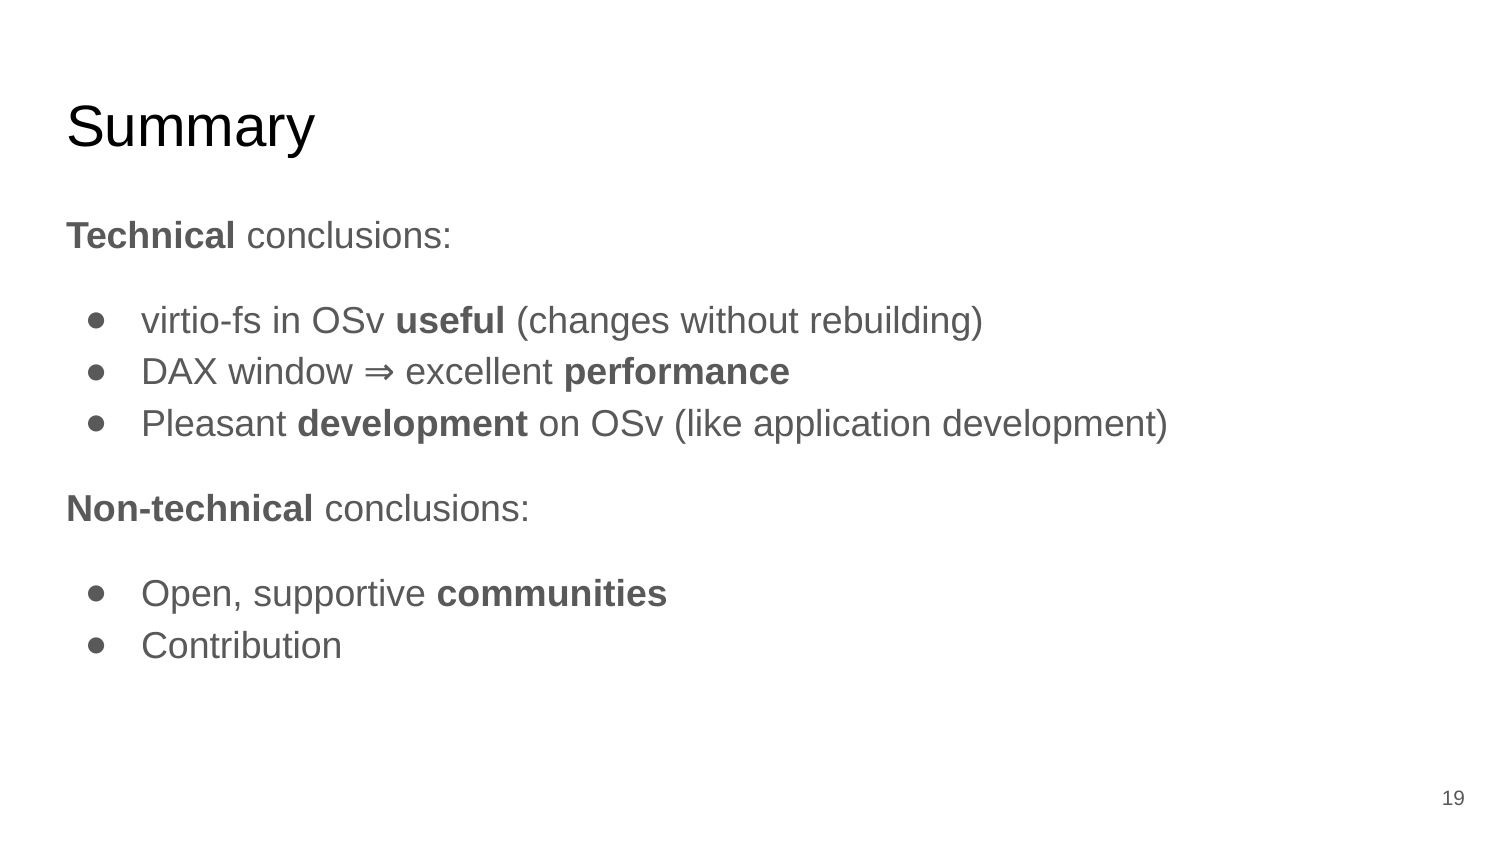

# Summary
Technical conclusions:
virtio-fs in OSv useful (changes without rebuilding)
DAX window ⇒ excellent performance
Pleasant development on OSv (like application development)
Non-technical conclusions:
Open, supportive communities
Contribution